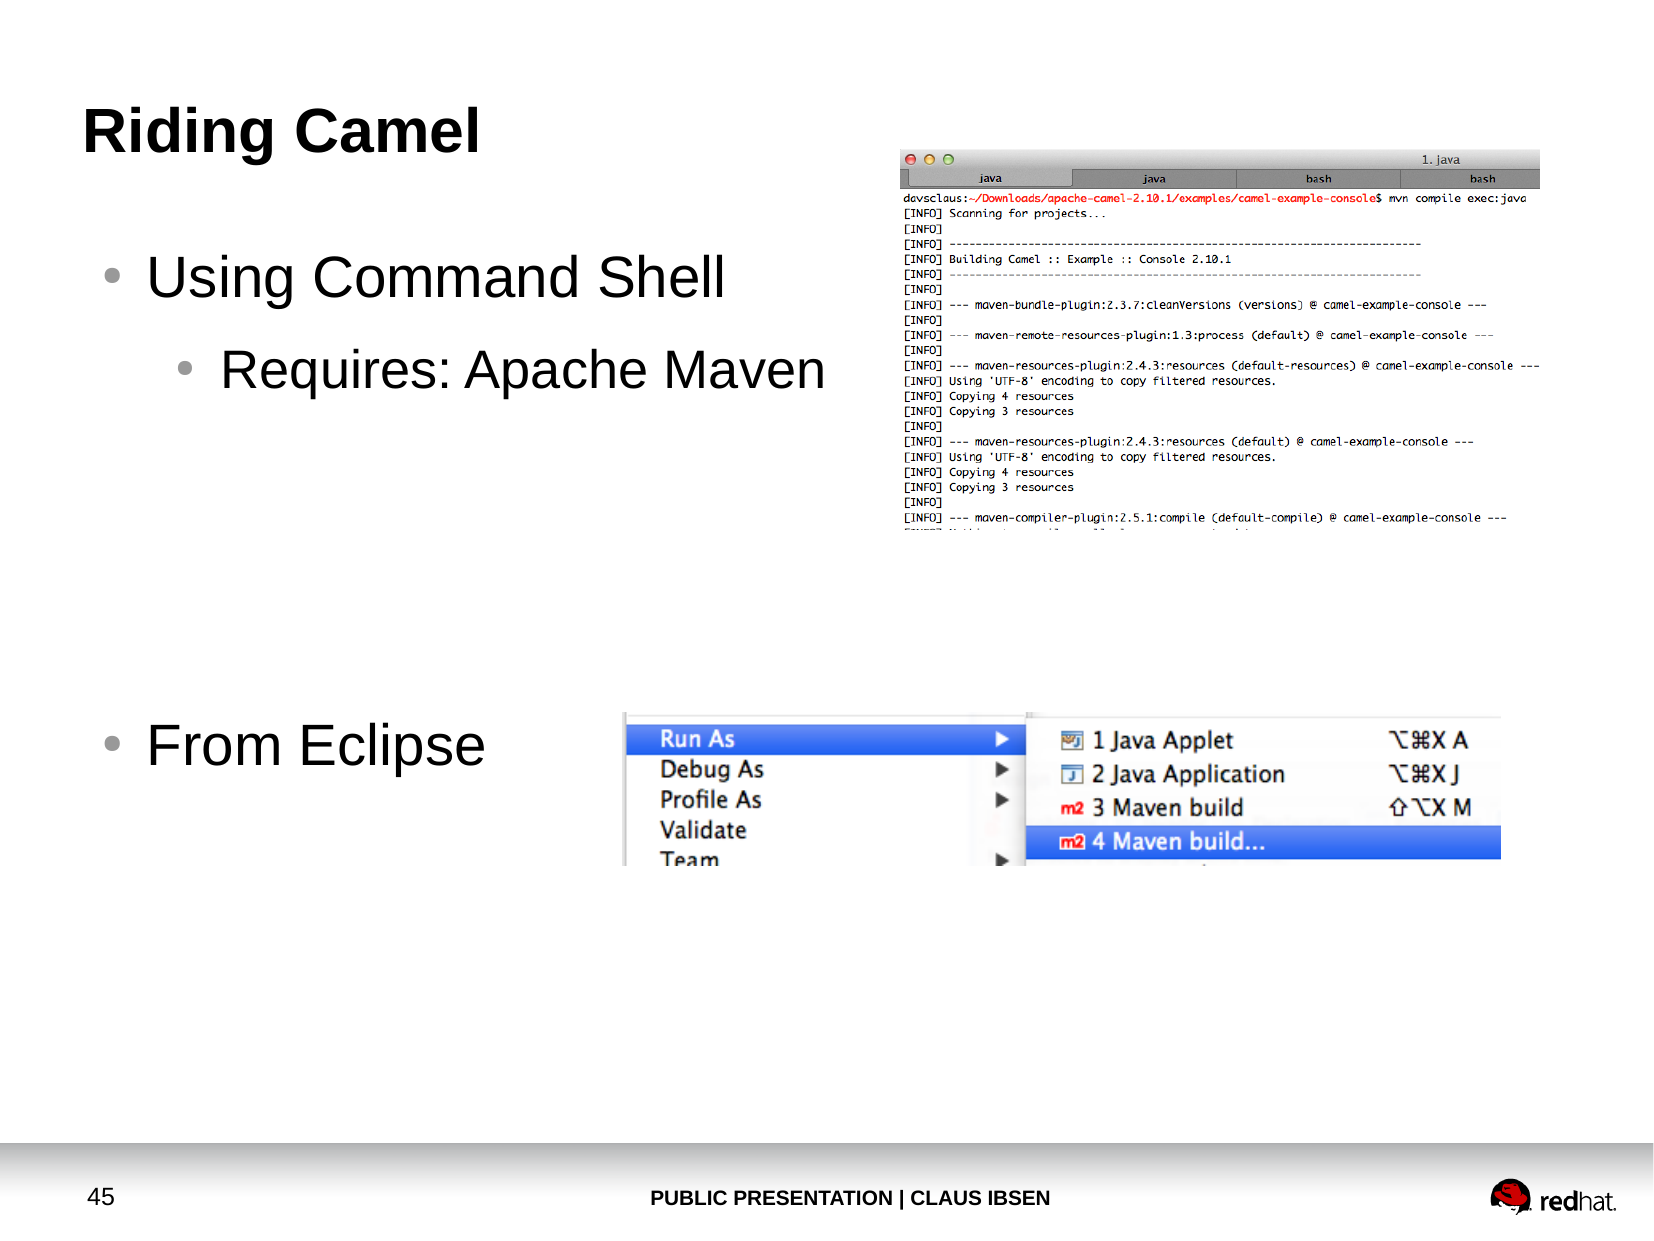

# Riding Camel
Using Command Shell
Requires: Apache Maven
From Eclipse